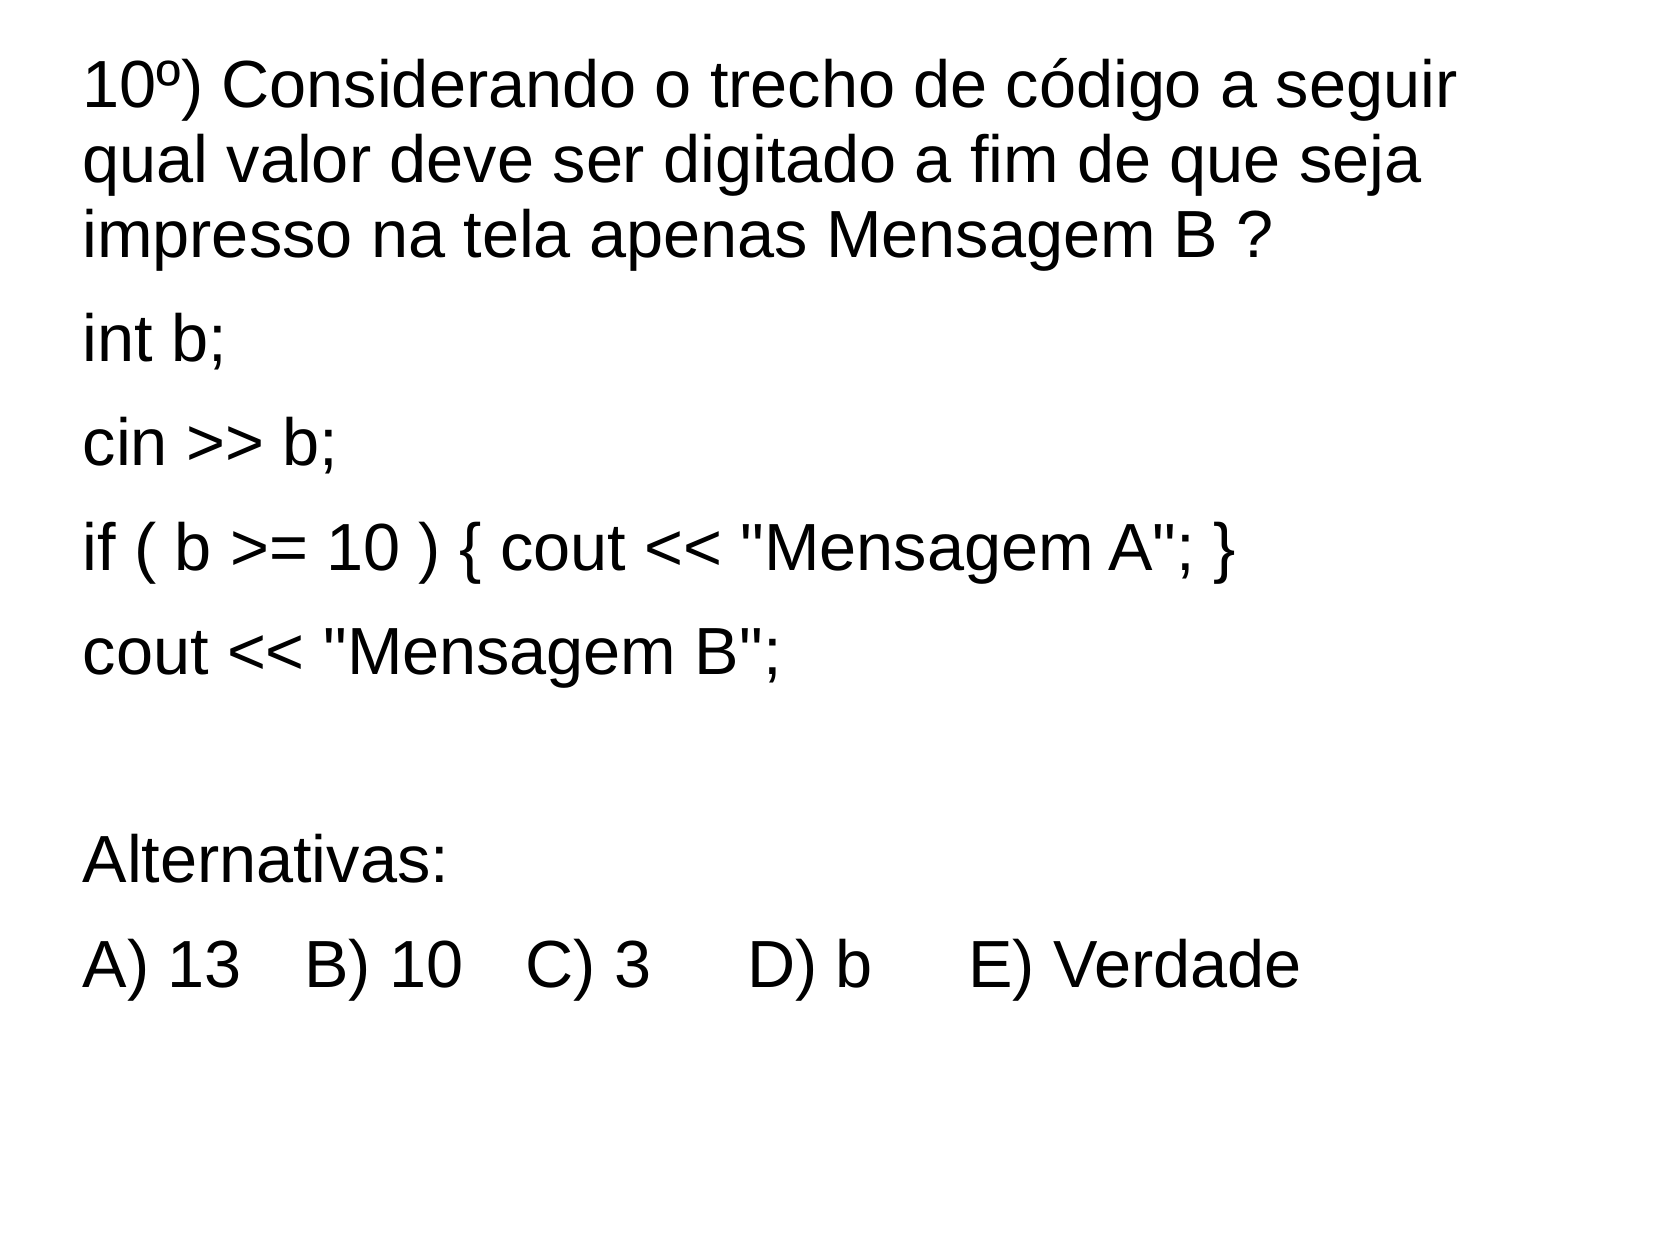

# 10º) Considerando o trecho de código a seguir qual valor deve ser digitado a fim de que seja impresso na tela apenas Mensagem B ?
int b;
cin >> b;
if ( b >= 10 ) { cout << "Mensagem A"; }
cout << "Mensagem B";
Alternativas:
A) 13	B) 10	C) 3		D) b		E) Verdade